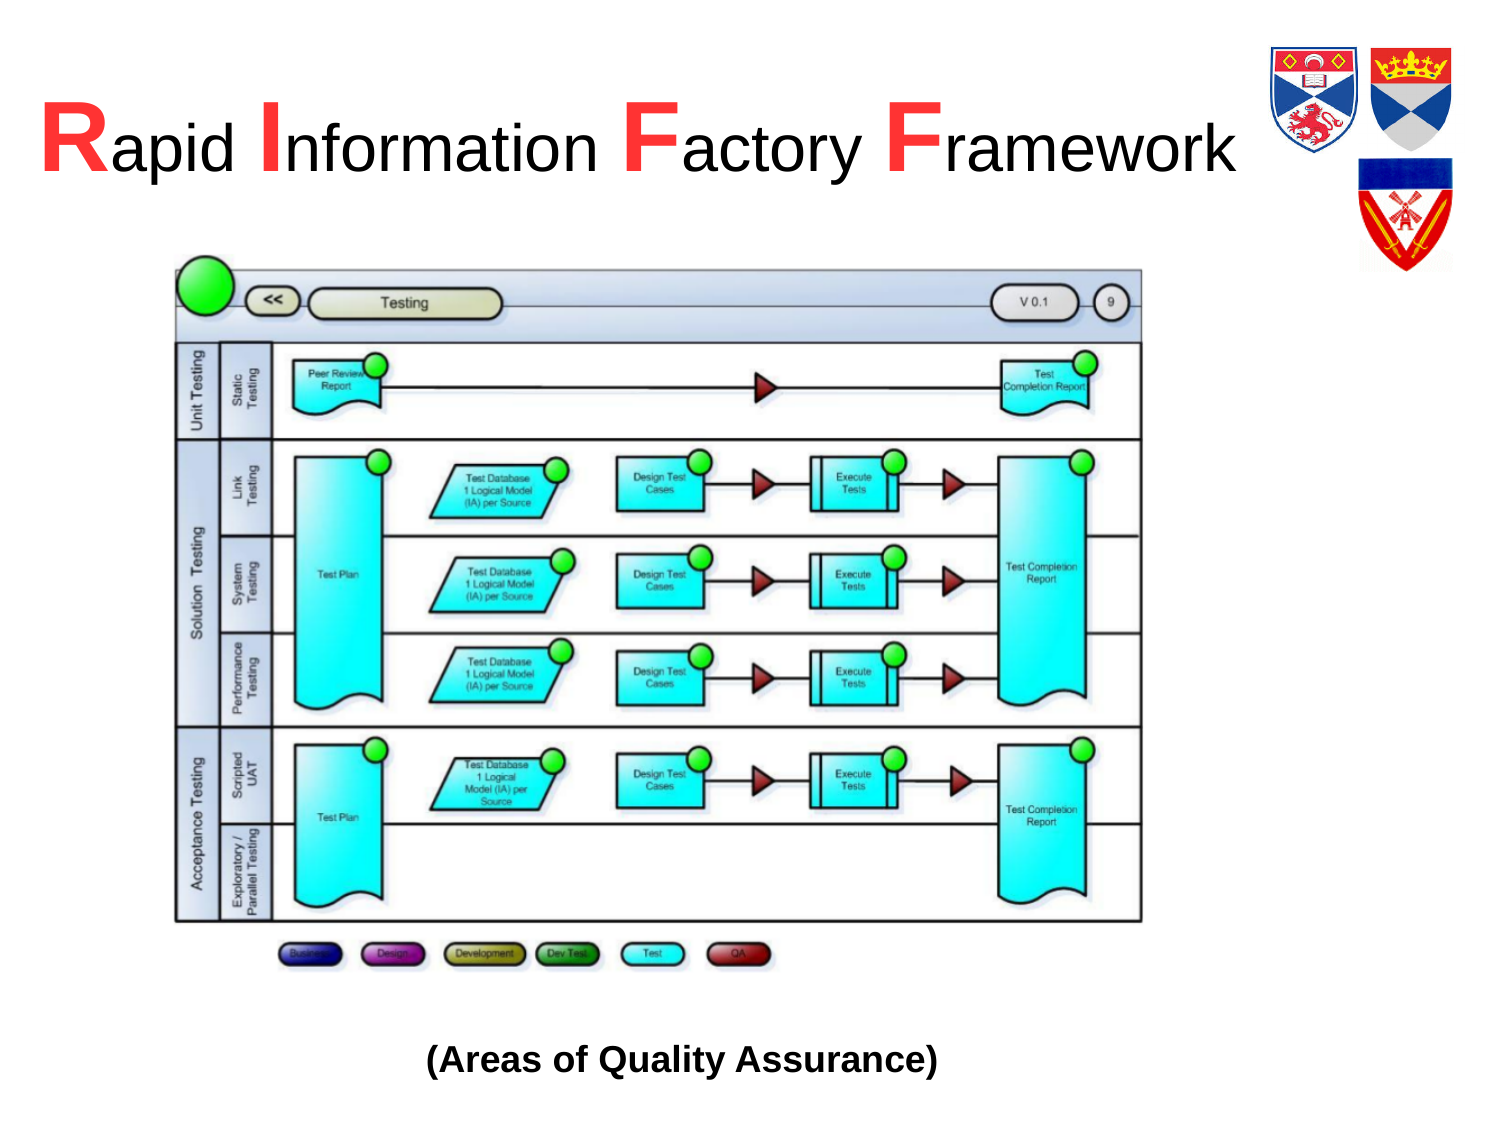

Rapid Information Factory Framework
(Areas of Quality Assurance)